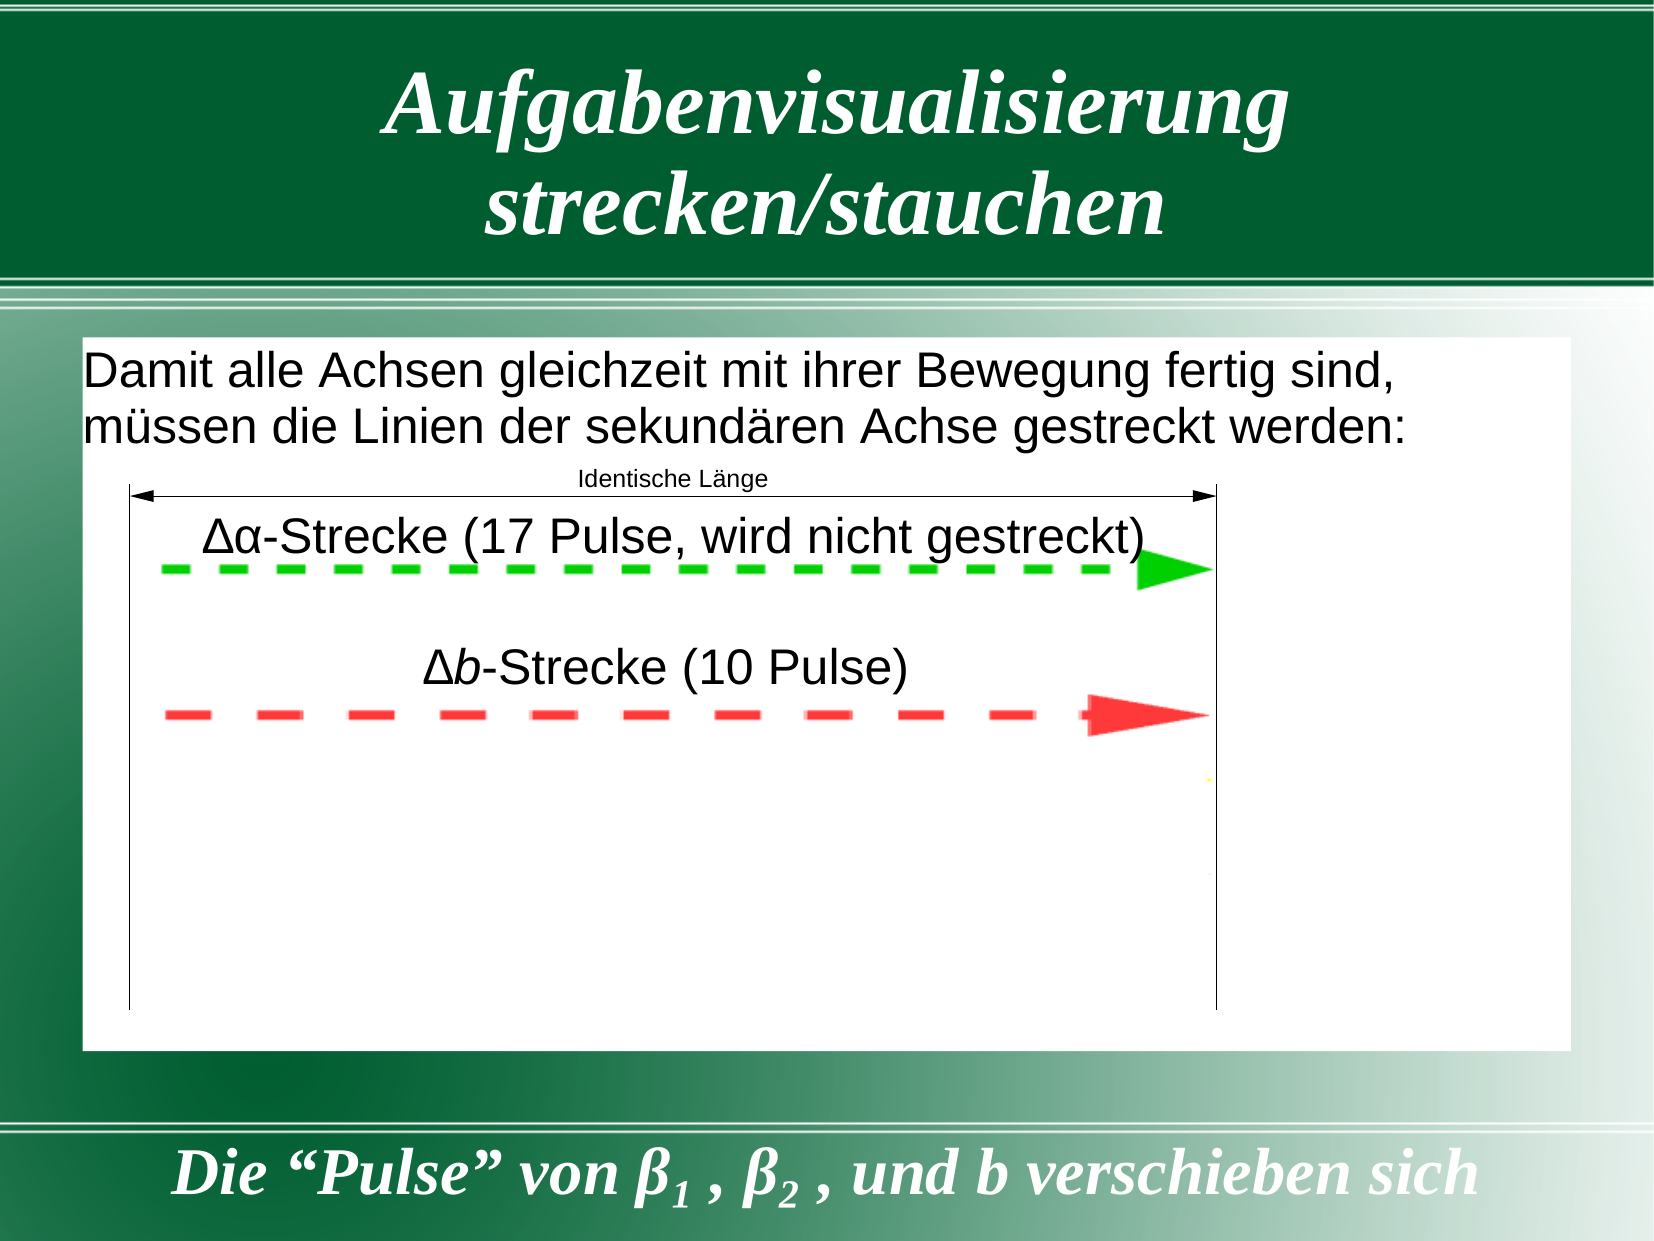

# Aufgabenvisualisierung strecken/stauchen
Damit alle Achsen gleichzeit mit ihrer Bewegung fertig sind, müssen die Linien der sekundären Achse gestreckt werden:
 ∆α-Strecke (17 Pulse, wird nicht gestreckt)
∆b-Strecke (10 Pulse)
Die “Pulse” von β₁ , β₂ , und b verschieben sich